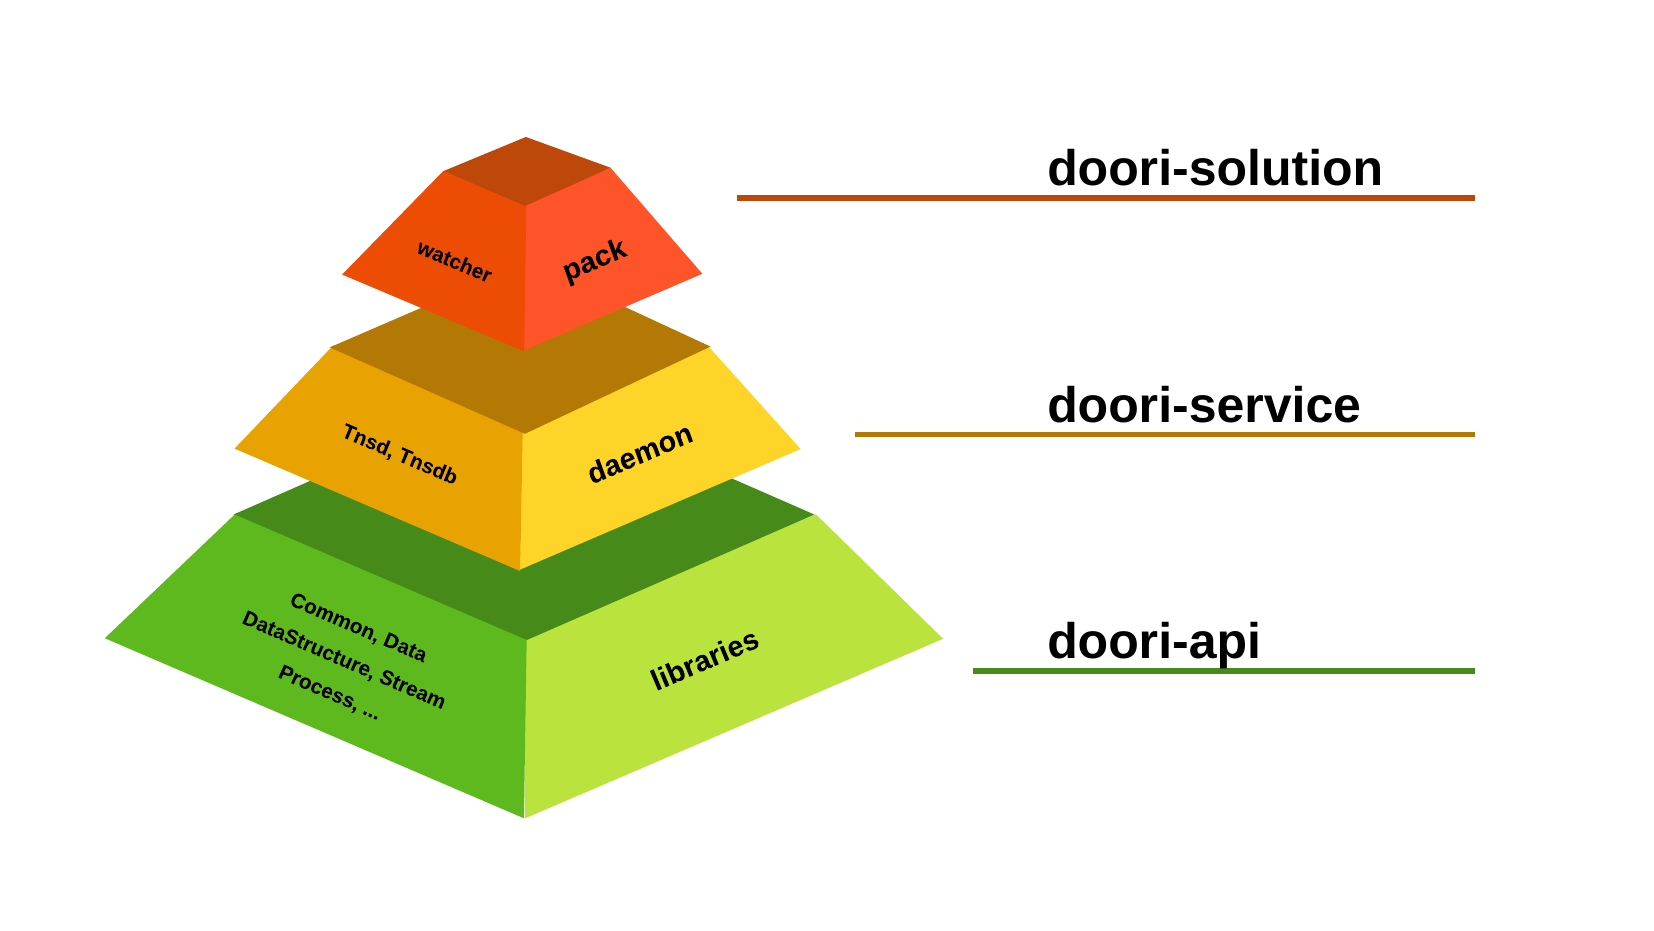

doori-solution
pack
watcher
doori-service
daemon
Tnsd, Tnsdb
libraries
Common, Data
DataStructure, Stream
Process, ...
doori-api